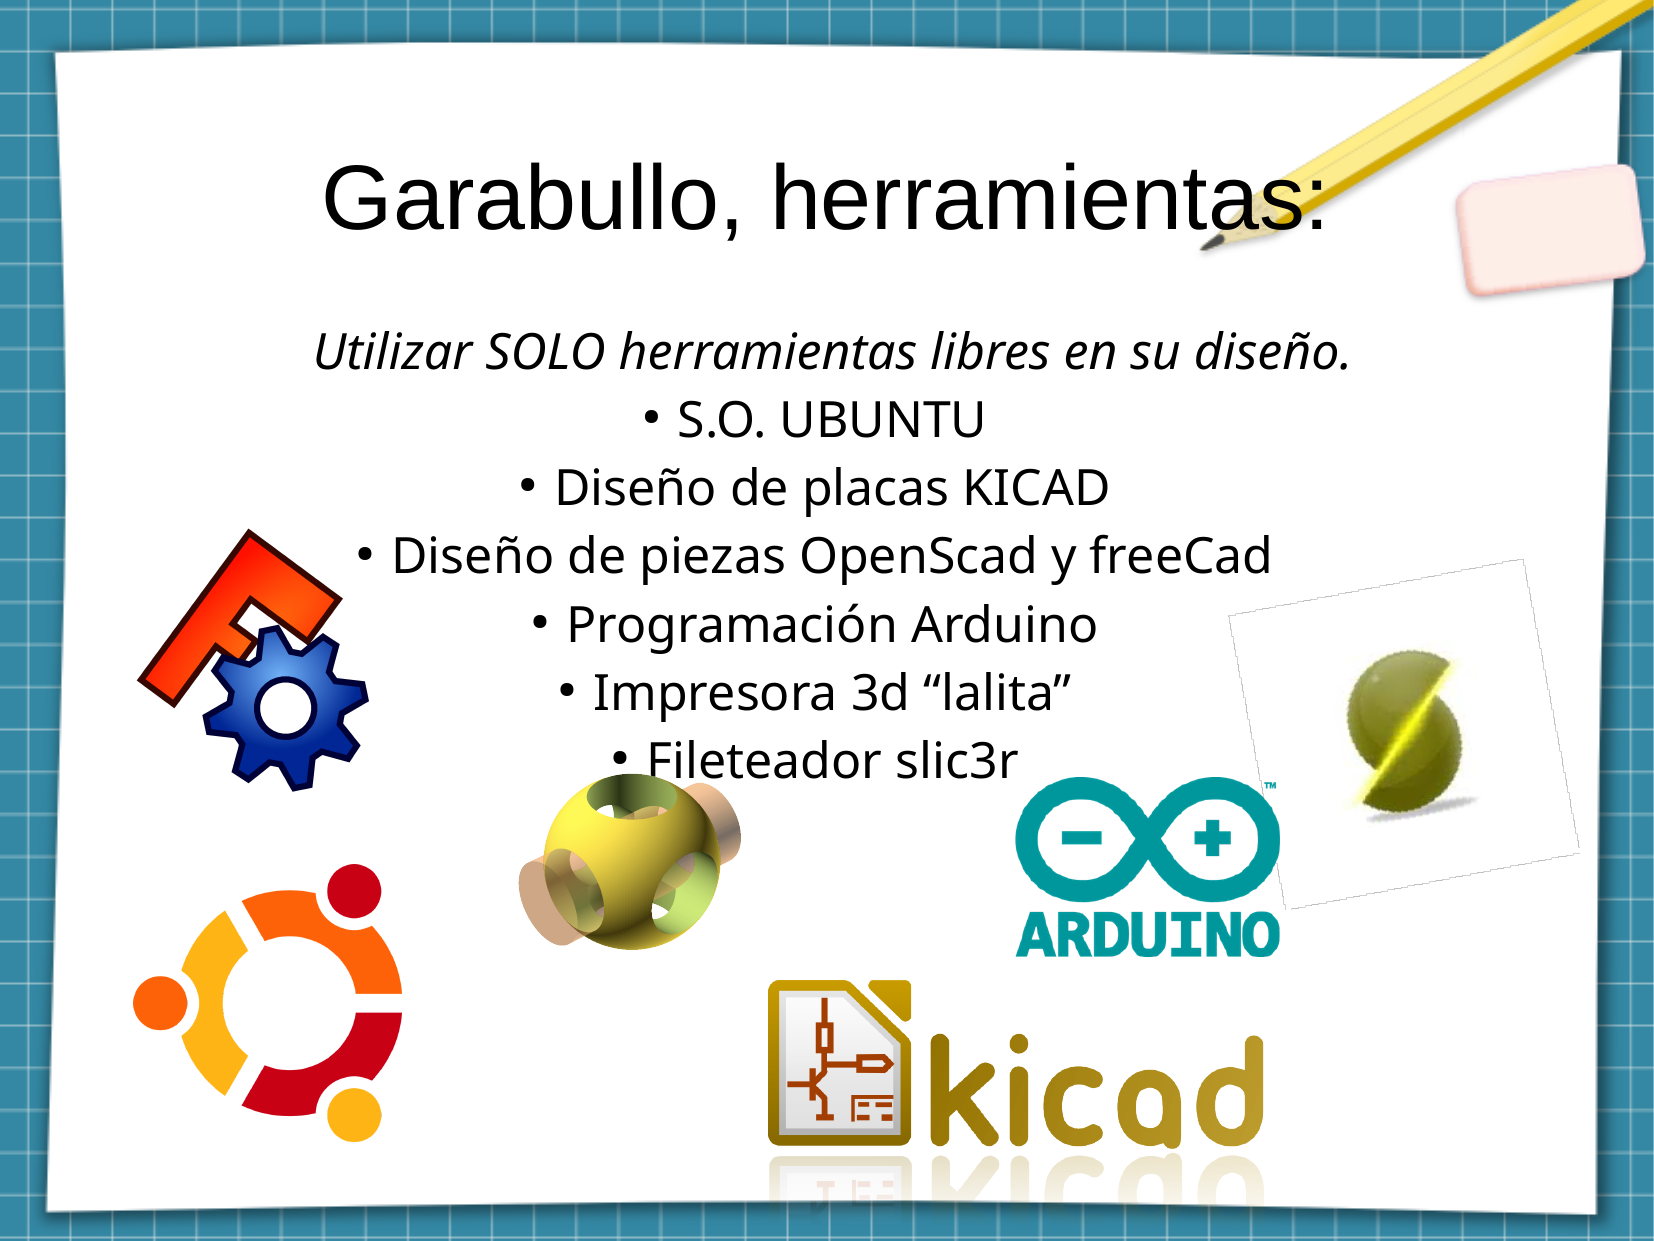

# Garabullo, herramientas:
Utilizar SOLO herramientas libres en su diseño.
S.O. UBUNTU
Diseño de placas KICAD
Diseño de piezas OpenScad y freeCad
Programación Arduino
Impresora 3d “lalita”
Fileteador slic3r